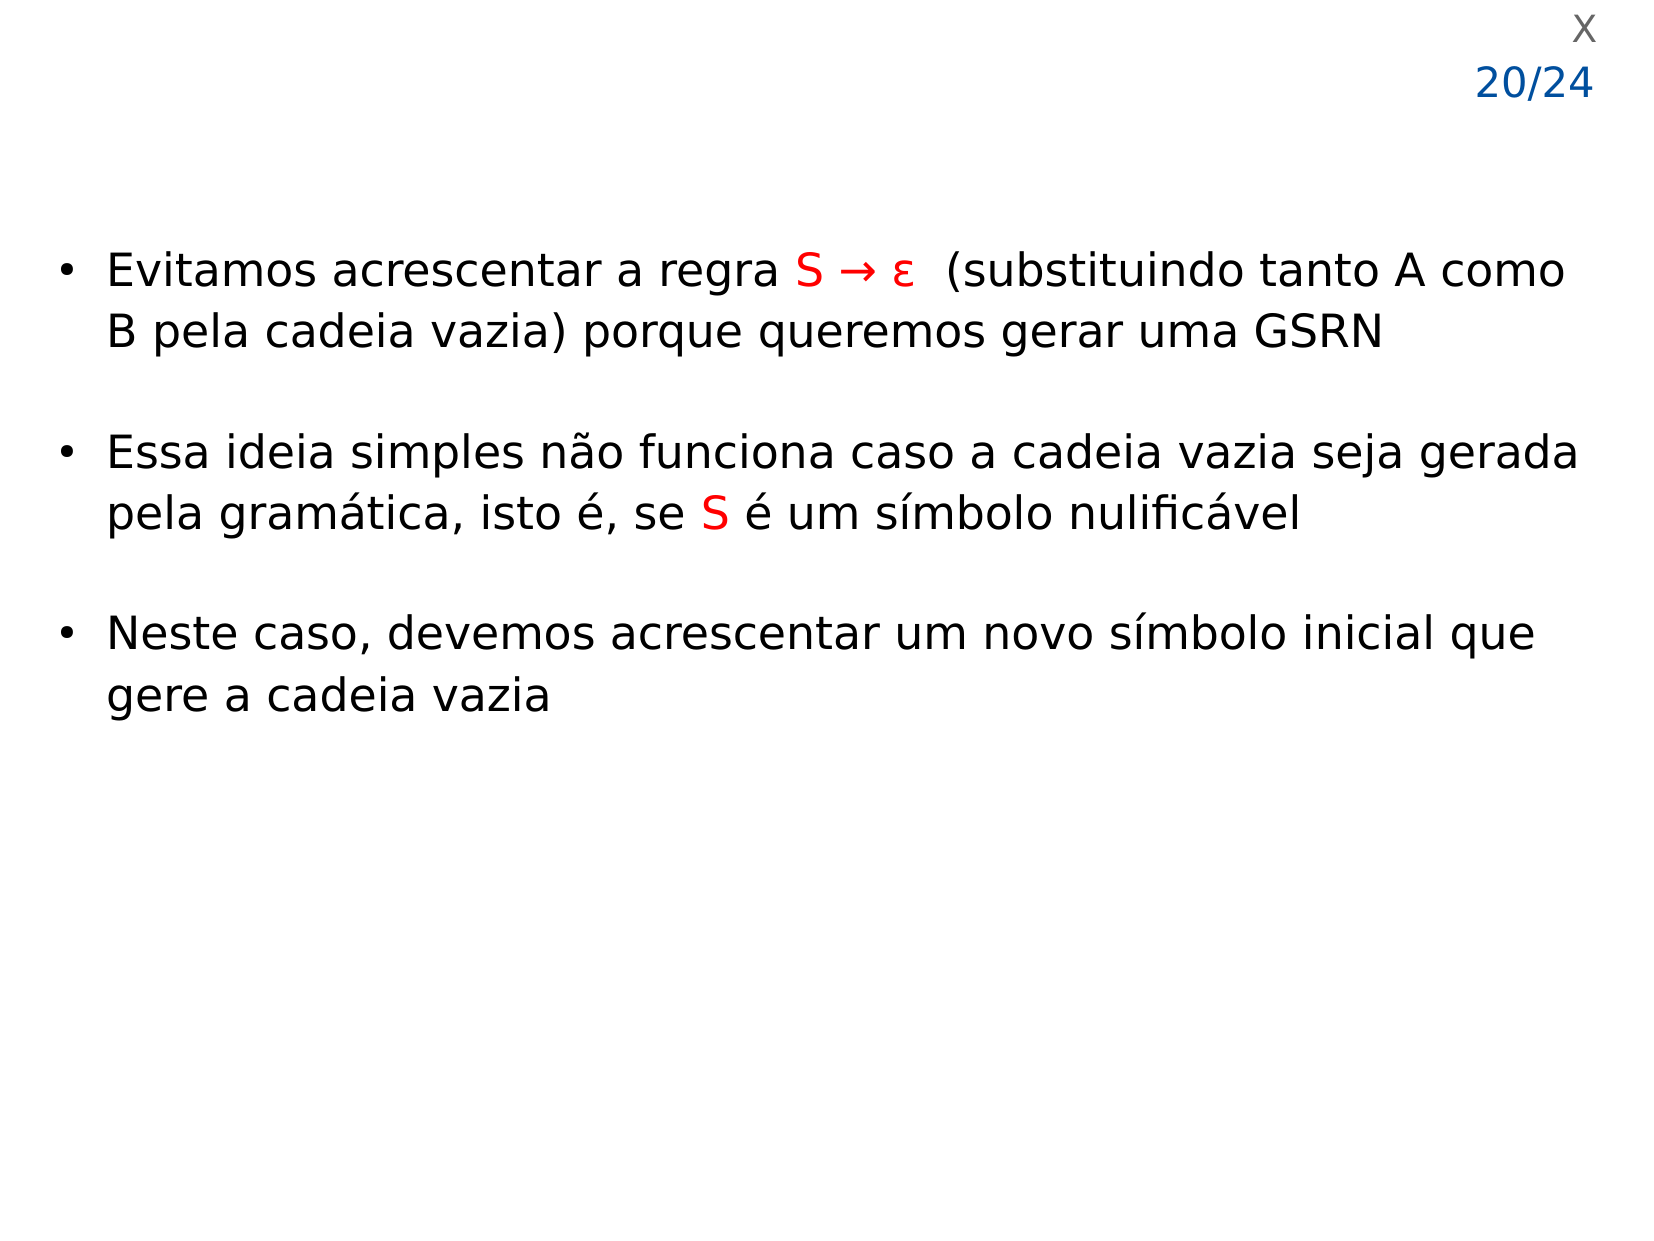

X
#
20
Evitamos acrescentar a regra S → ε (substituindo tanto A como B pela cadeia vazia) porque queremos gerar uma GSRN
Essa ideia simples não funciona caso a cadeia vazia seja gerada pela gramática, isto é, se S é um símbolo nulificável
Neste caso, devemos acrescentar um novo símbolo inicial que gere a cadeia vazia